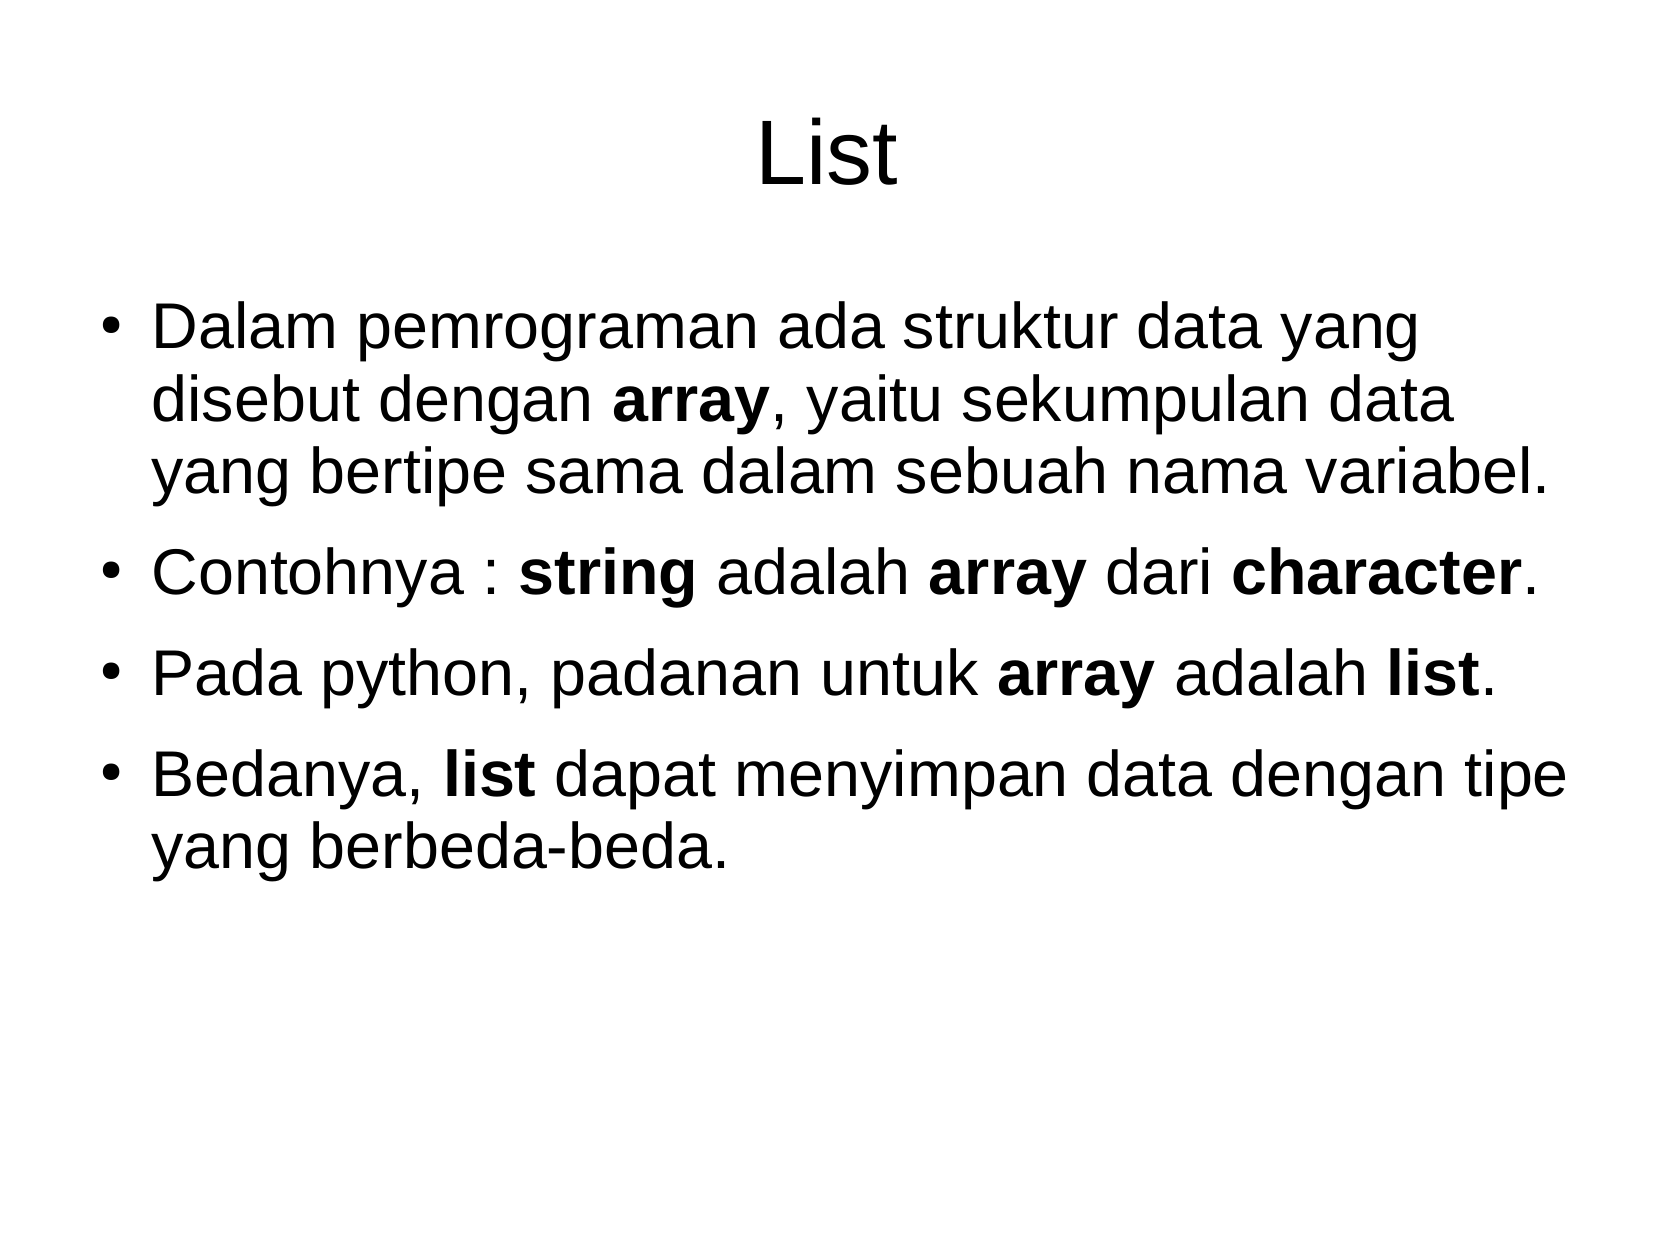

# List
Dalam pemrograman ada struktur data yang disebut dengan array, yaitu sekumpulan data yang bertipe sama dalam sebuah nama variabel.
Contohnya : string adalah array dari character.
Pada python, padanan untuk array adalah list.
Bedanya, list dapat menyimpan data dengan tipe yang berbeda-beda.